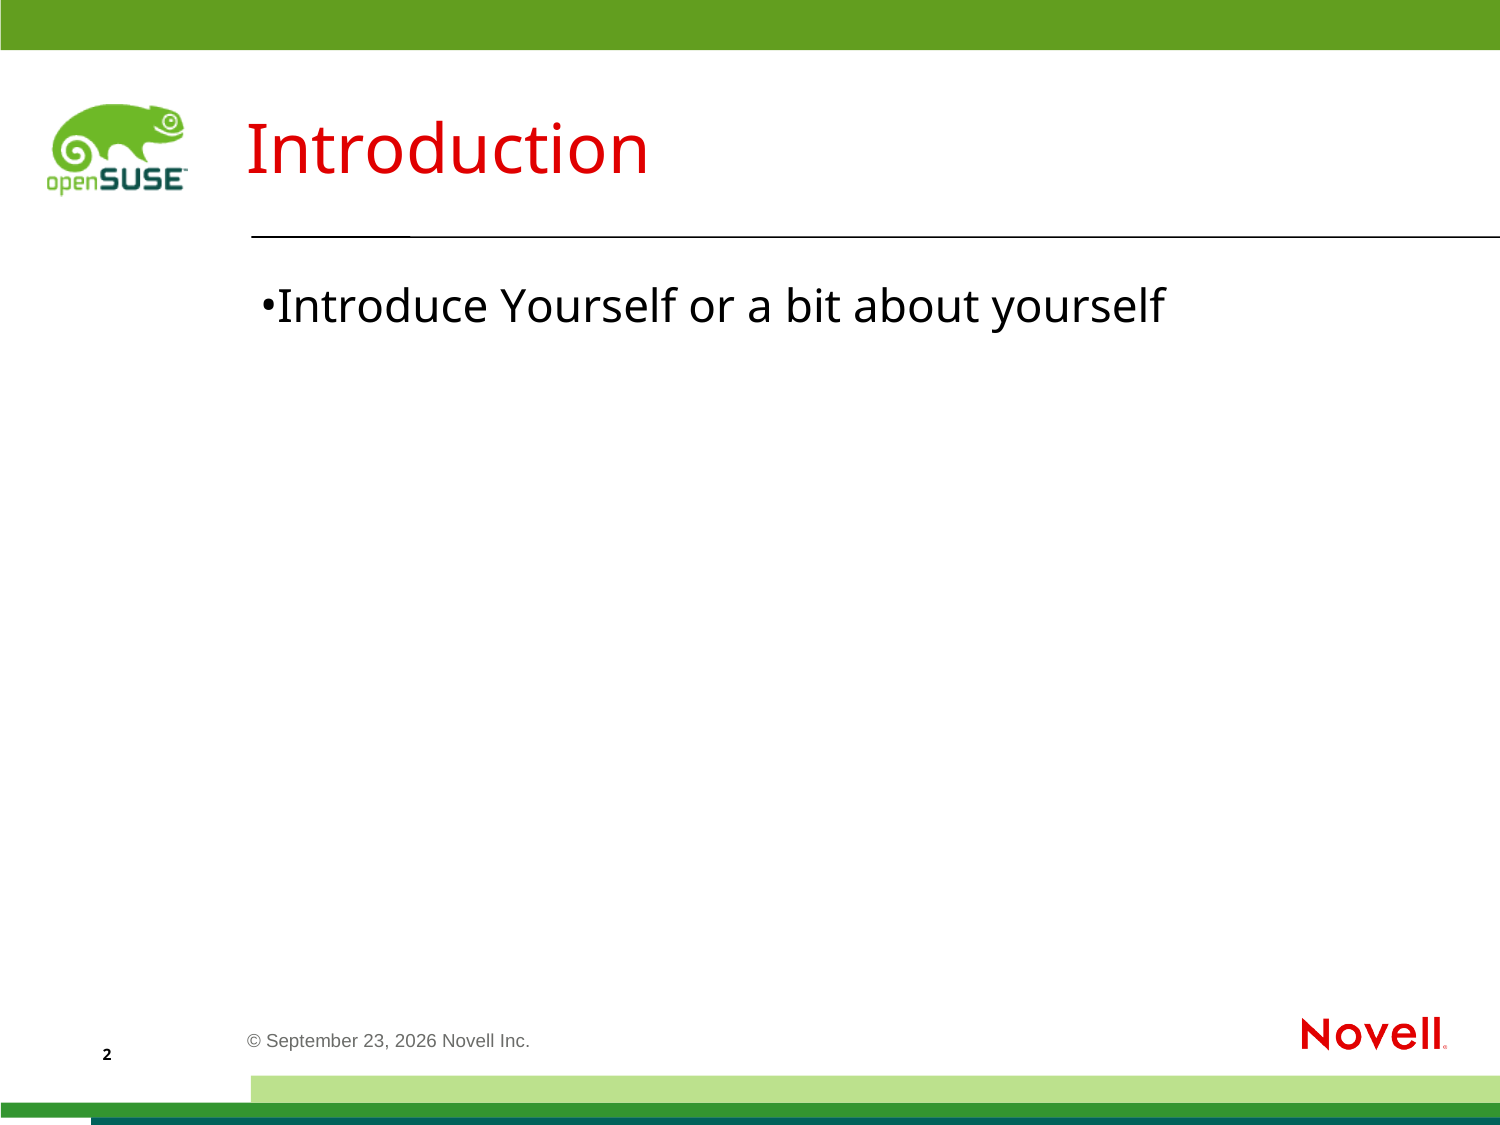

# Introduction
Introduce Yourself or a bit about yourself